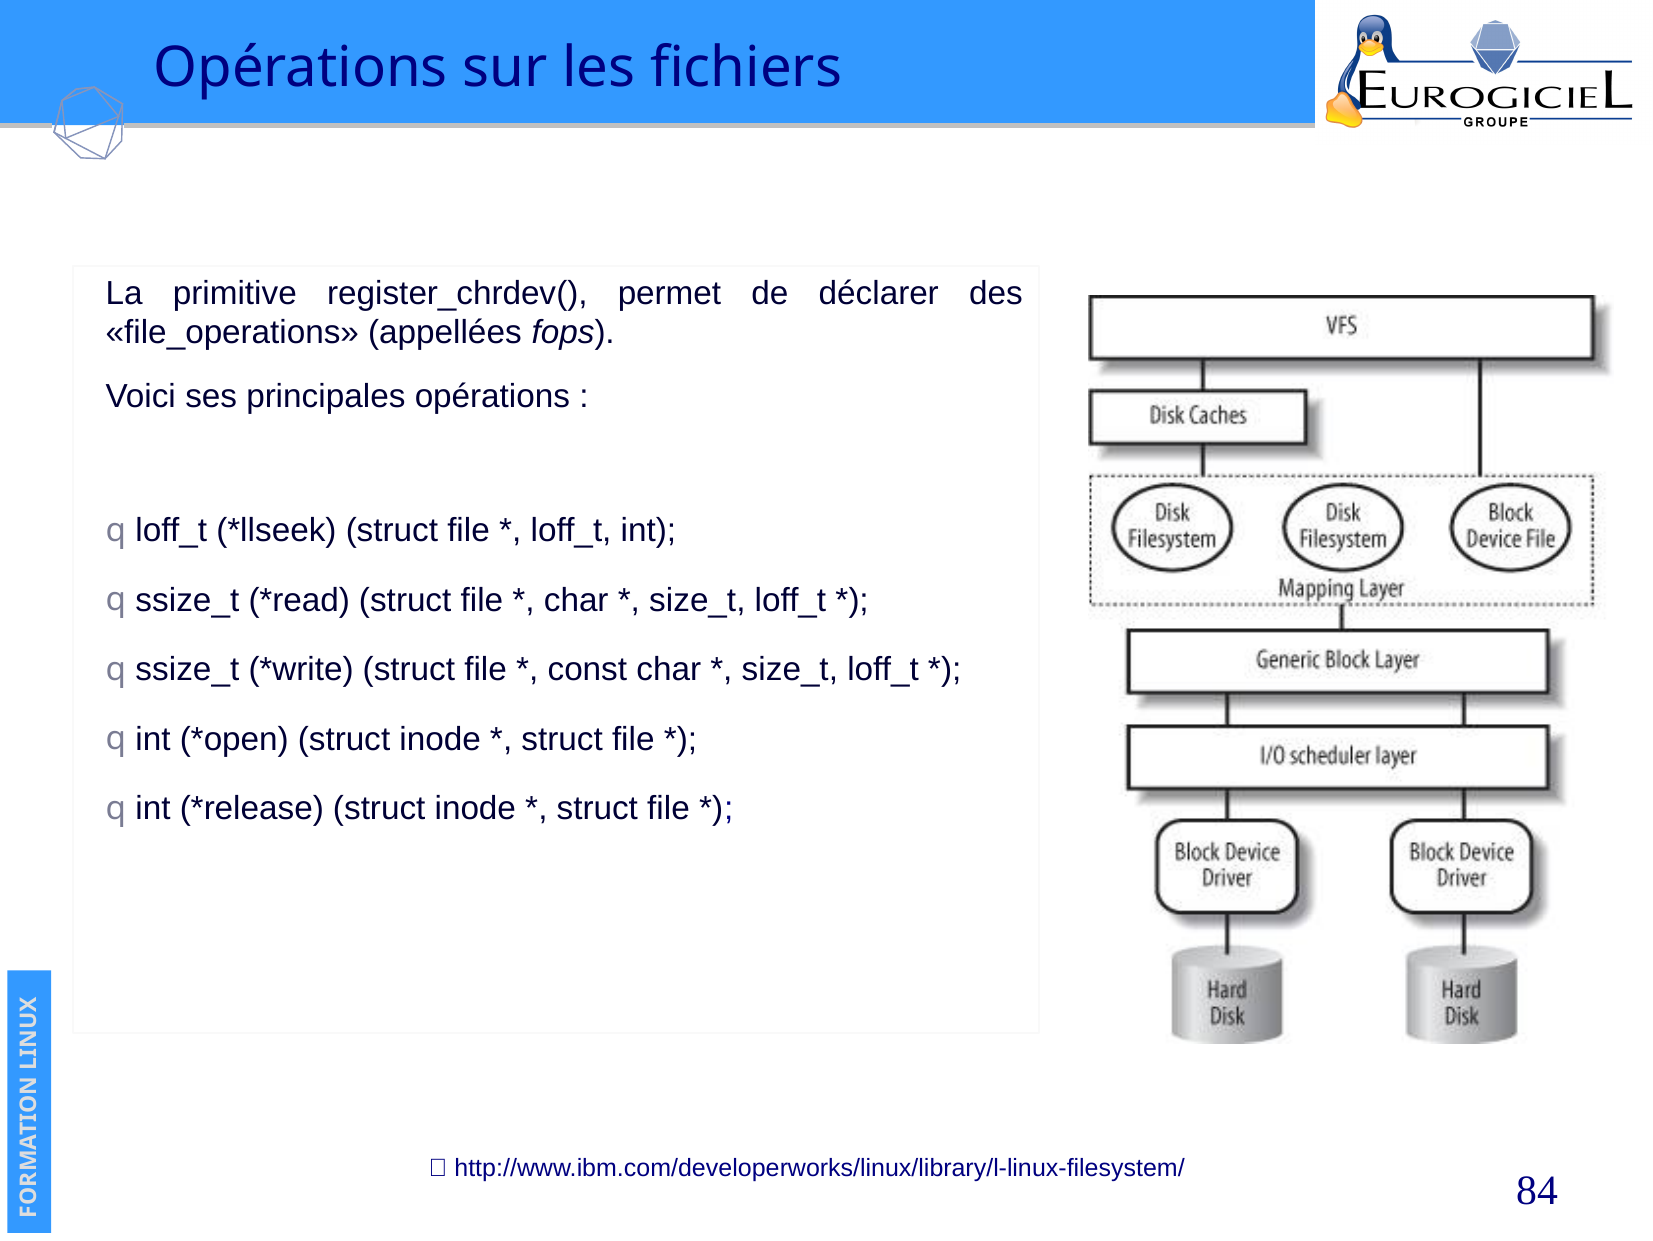

# Opérations sur les fichiers
La primitive register_chrdev(), permet de déclarer des «file_operations» (appellées fops).
Voici ses principales opérations :
 loff_t (*llseek) (struct file *, loff_t, int);
 ssize_t (*read) (struct file *, char *, size_t, loff_t *);
 ssize_t (*write) (struct file *, const char *, size_t, loff_t *);
 int (*open) (struct inode *, struct file *);
 int (*release) (struct inode *, struct file *);
 http://www.ibm.com/developerworks/linux/library/l-linux-filesystem/